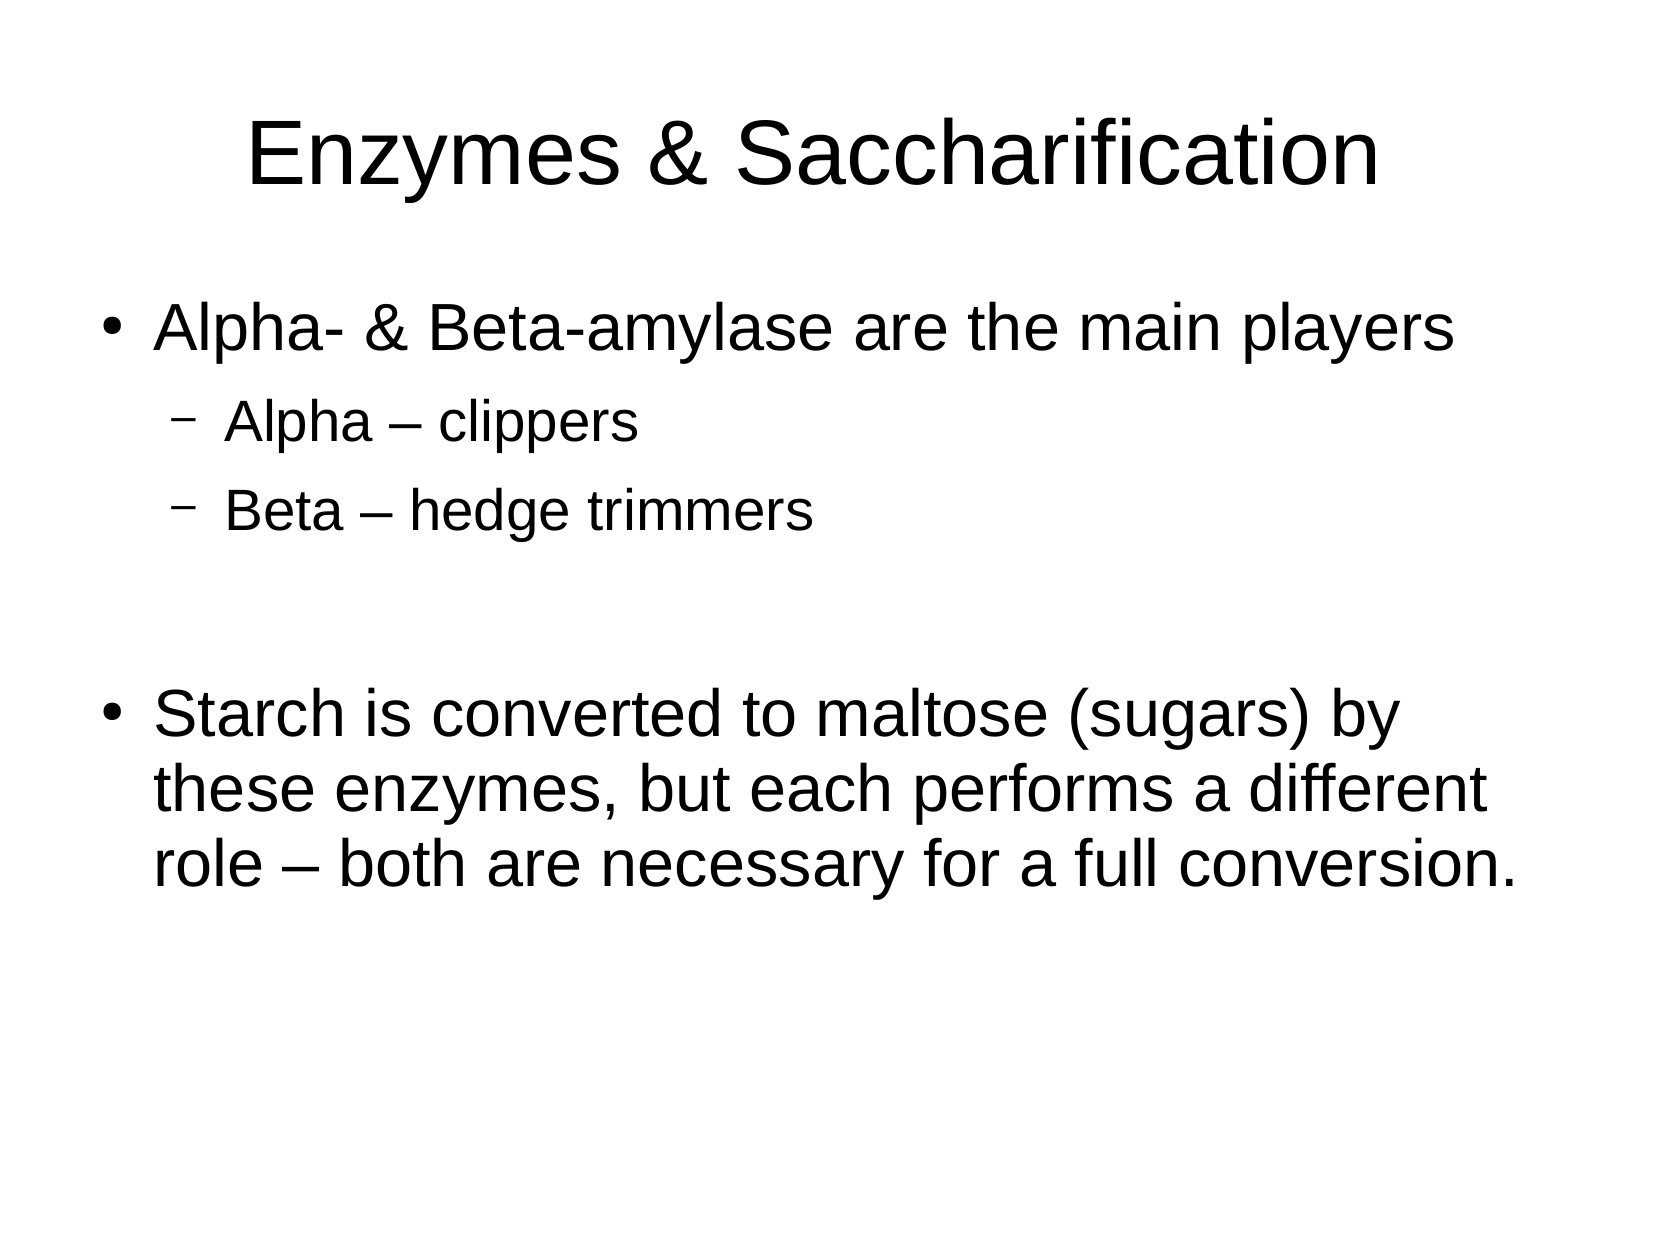

# Enzymes & Saccharification
Alpha- & Beta-amylase are the main players
Alpha – clippers
Beta – hedge trimmers
Starch is converted to maltose (sugars) by these enzymes, but each performs a different role – both are necessary for a full conversion.